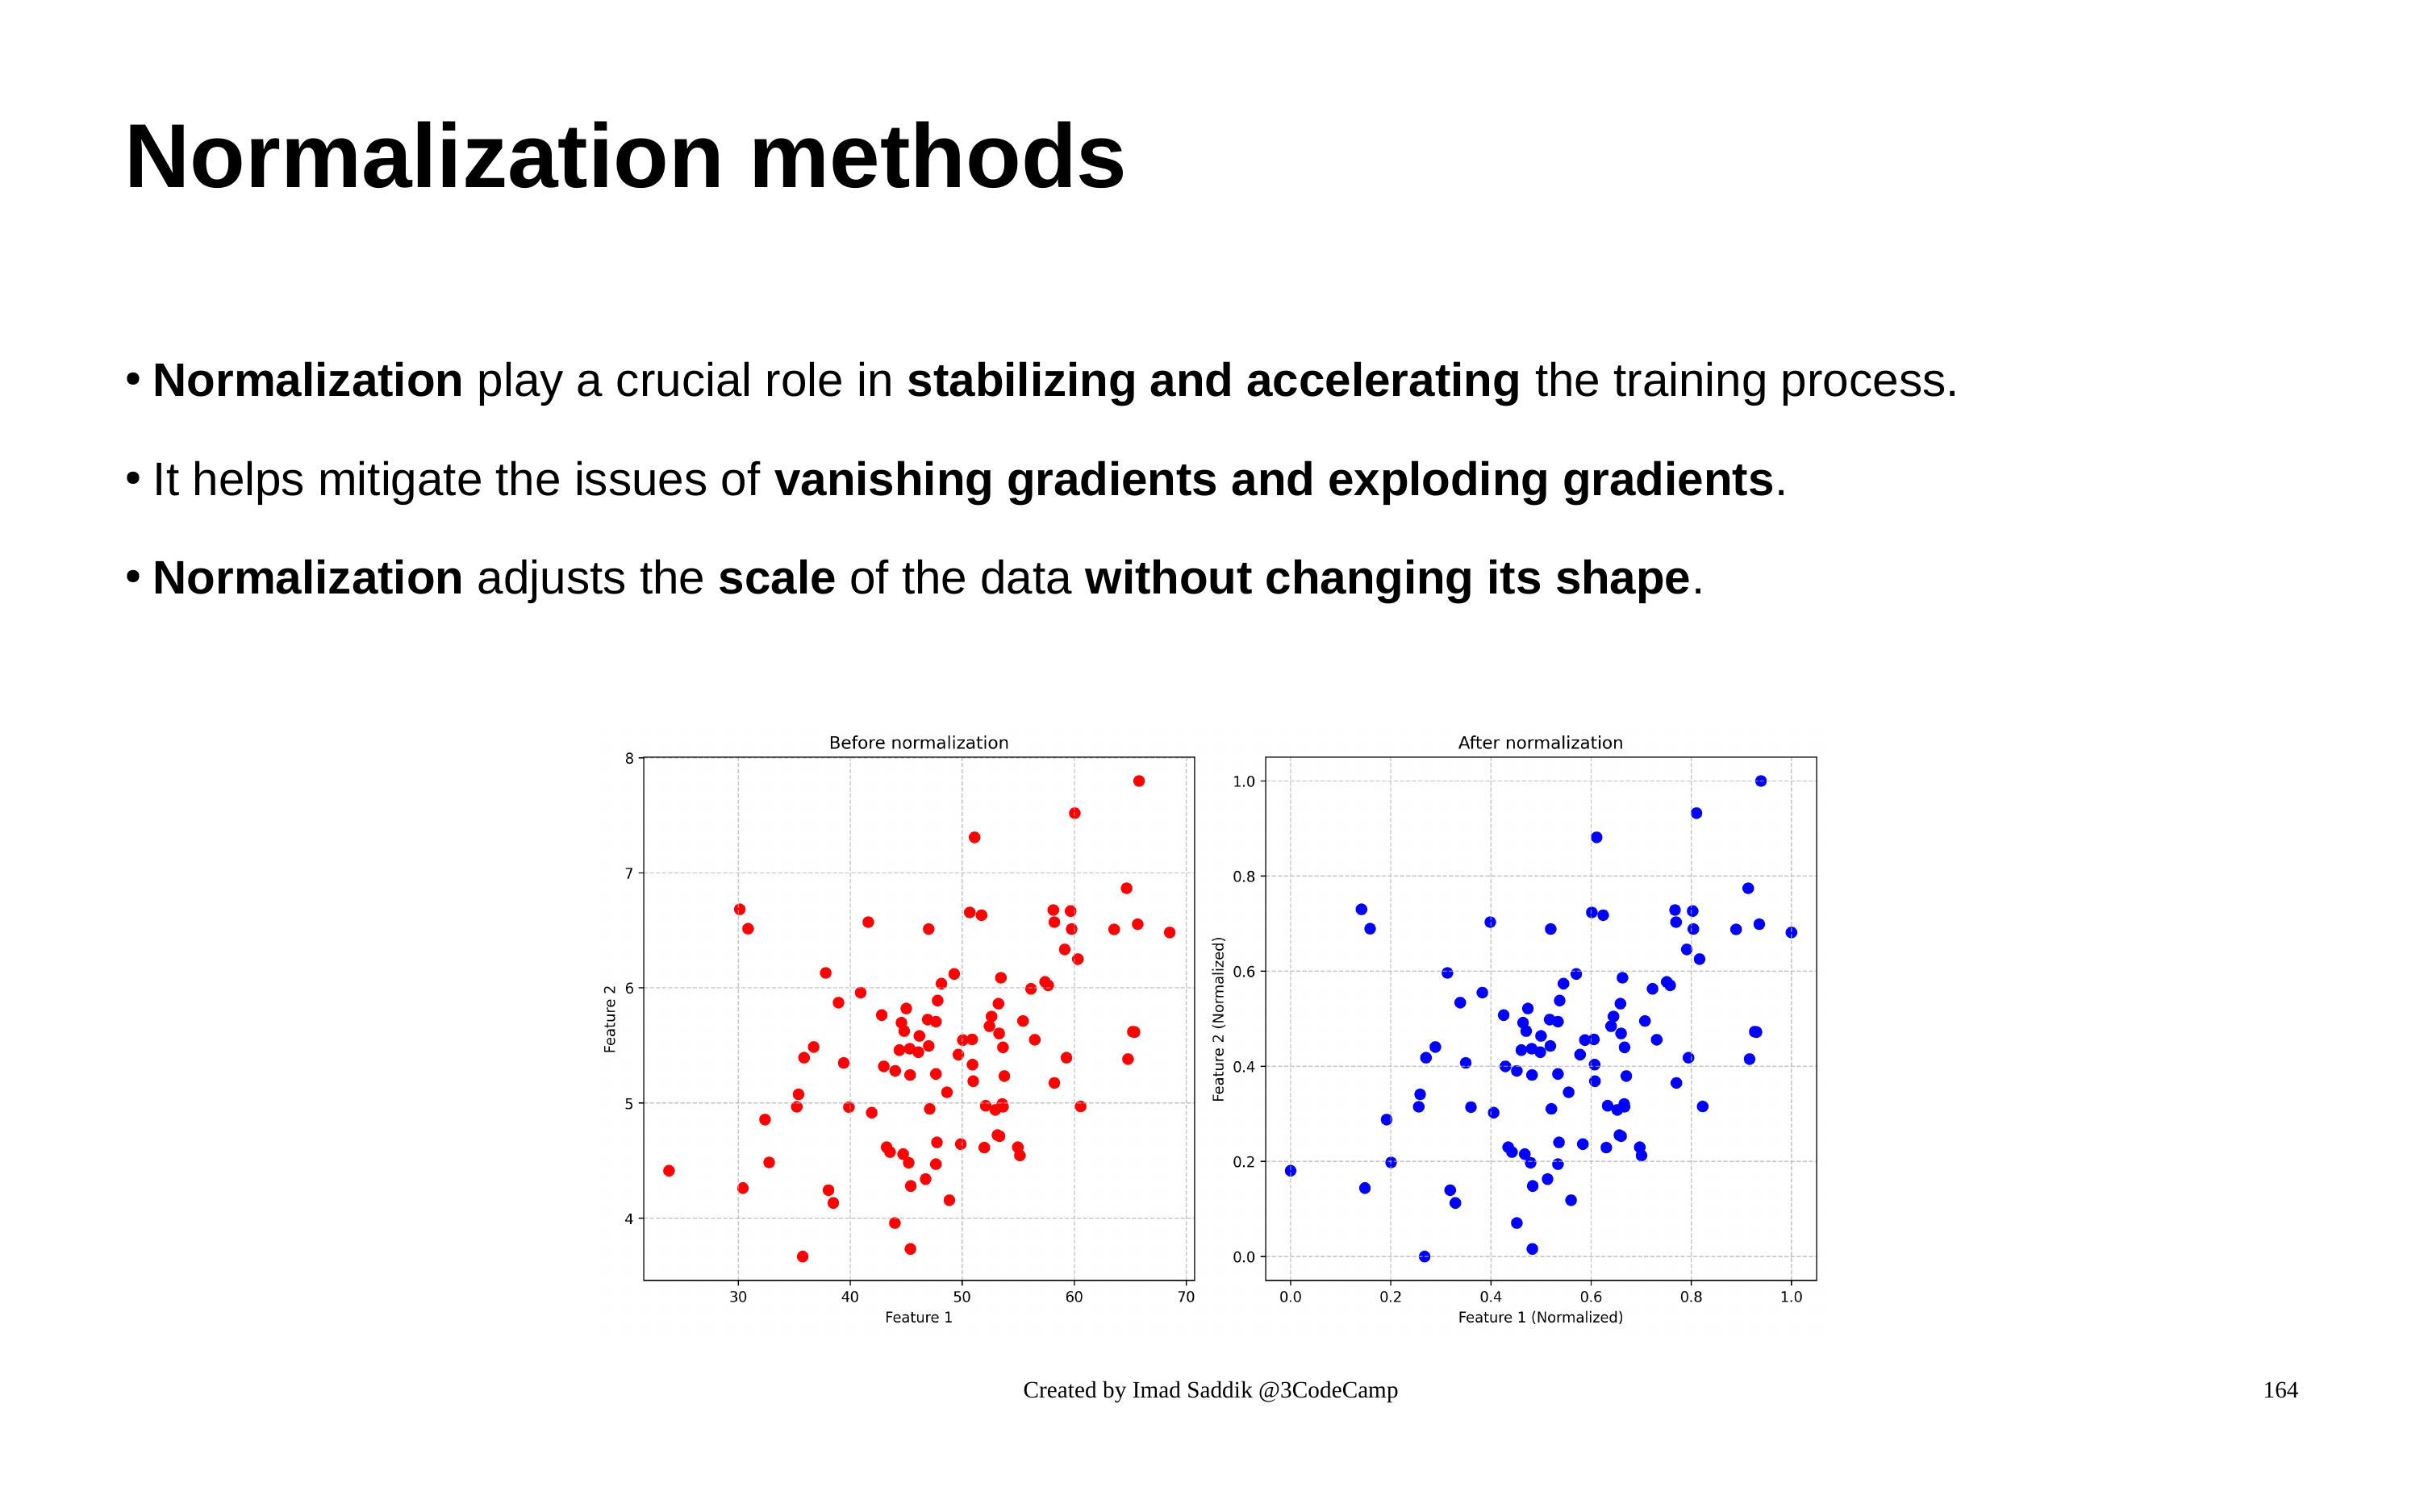

Normalization methods
Normalization play a crucial role in stabilizing and accelerating the training process.
It helps mitigate the issues of vanishing gradients and exploding gradients.
Normalization adjusts the scale of the data without changing its shape.
Created by Imad Saddik @3CodeCamp
164